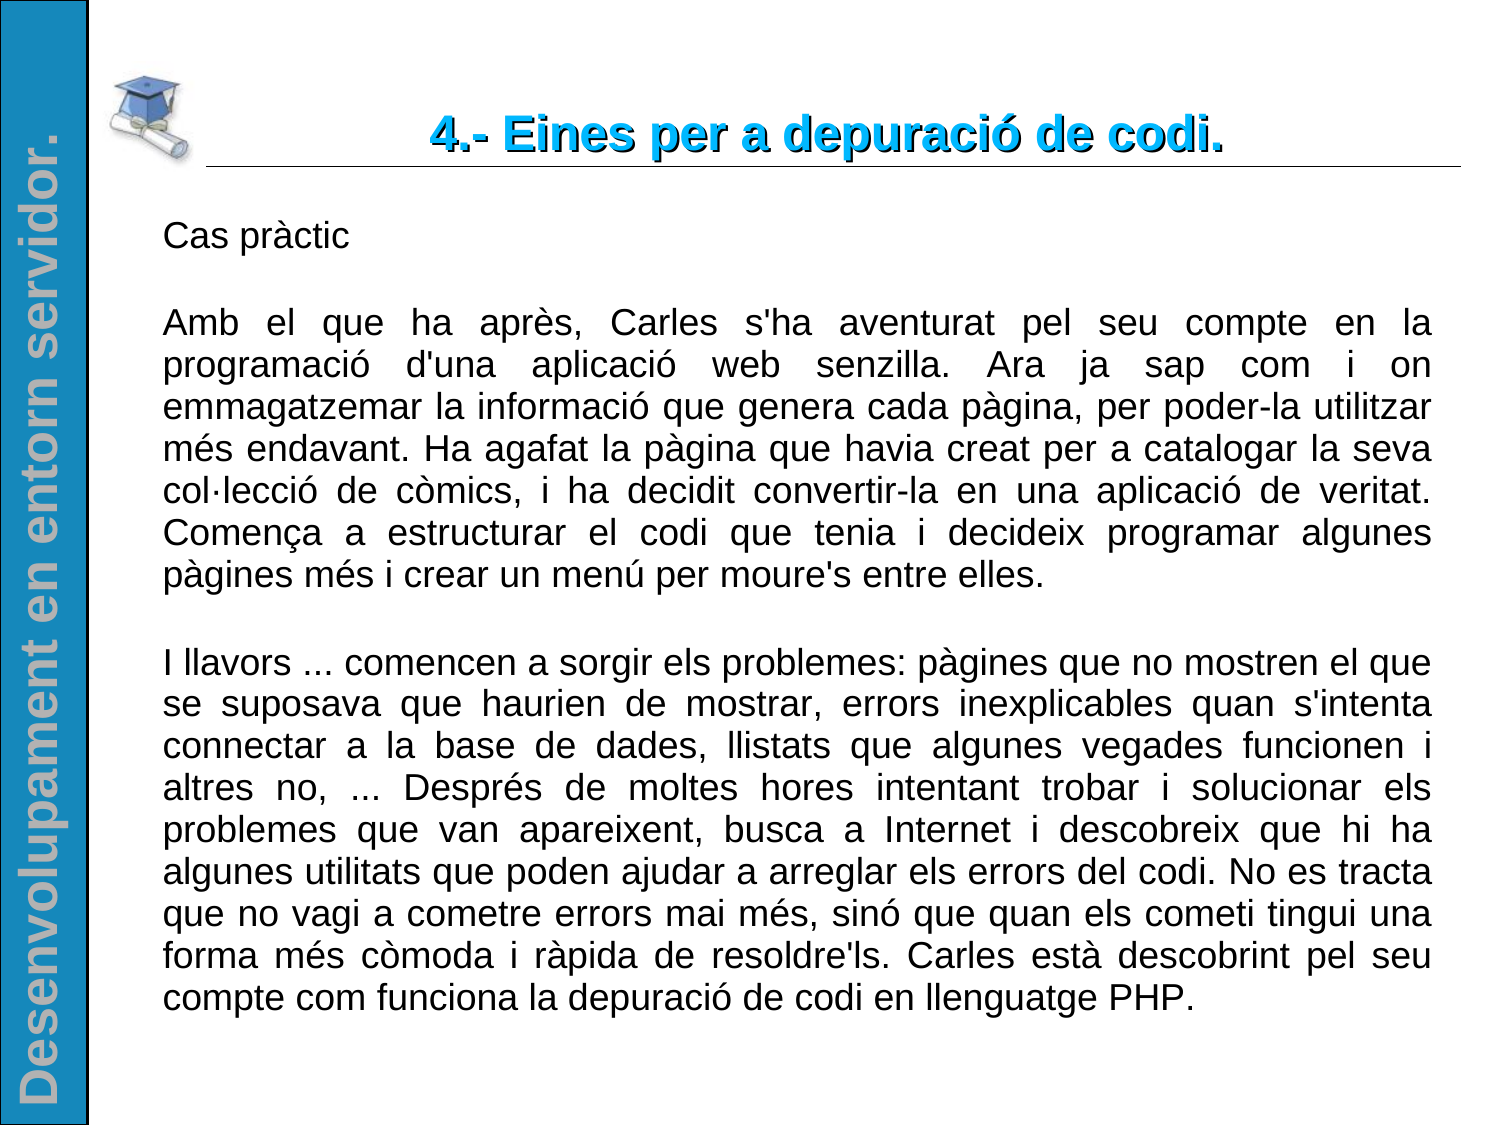

# 4.- Eines per a depuració de codi.
Cas pràctic
Amb el que ha après, Carles s'ha aventurat pel seu compte en la programació d'una aplicació web senzilla. Ara ja sap com i on emmagatzemar la informació que genera cada pàgina, per poder-la utilitzar més endavant. Ha agafat la pàgina que havia creat per a catalogar la seva col·lecció de còmics, i ha decidit convertir-la en una aplicació de veritat. Comença a estructurar el codi que tenia i decideix programar algunes pàgines més i crear un menú per moure's entre elles.
I llavors ... comencen a sorgir els problemes: pàgines que no mostren el que se suposava que haurien de mostrar, errors inexplicables quan s'intenta connectar a la base de dades, llistats que algunes vegades funcionen i altres no, ... Després de moltes hores intentant trobar i solucionar els problemes que van apareixent, busca a Internet i descobreix que hi ha algunes utilitats que poden ajudar a arreglar els errors del codi. No es tracta que no vagi a cometre errors mai més, sinó que quan els cometi tingui una forma més còmoda i ràpida de resoldre'ls. Carles està descobrint pel seu compte com funciona la depuració de codi en llenguatge PHP.